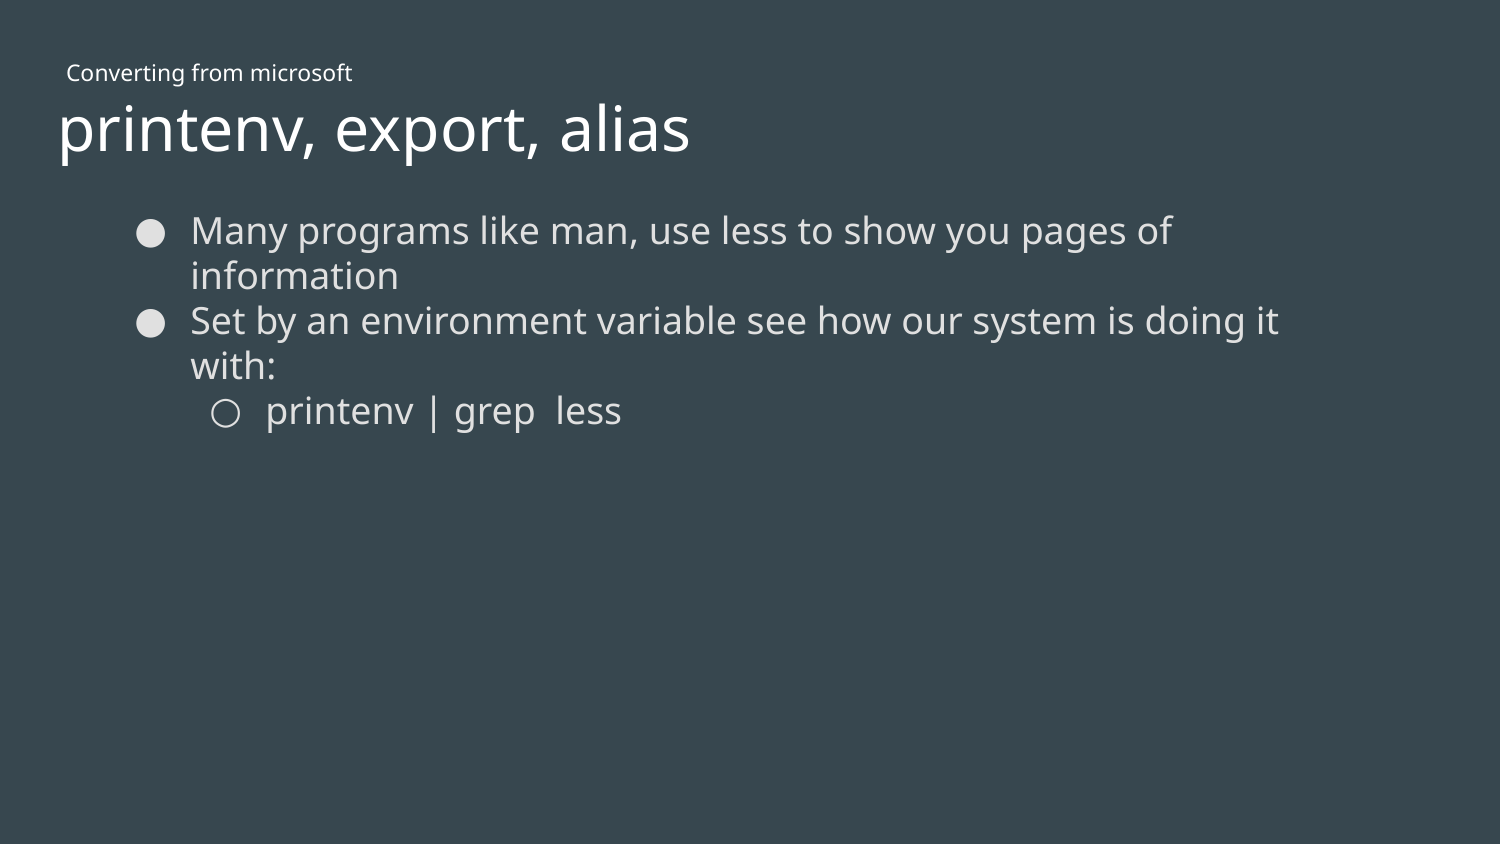

Converting from microsoft
# printenv, export, alias
Many programs like man, use less to show you pages of information
Set by an environment variable see how our system is doing it with:
printenv | grep less